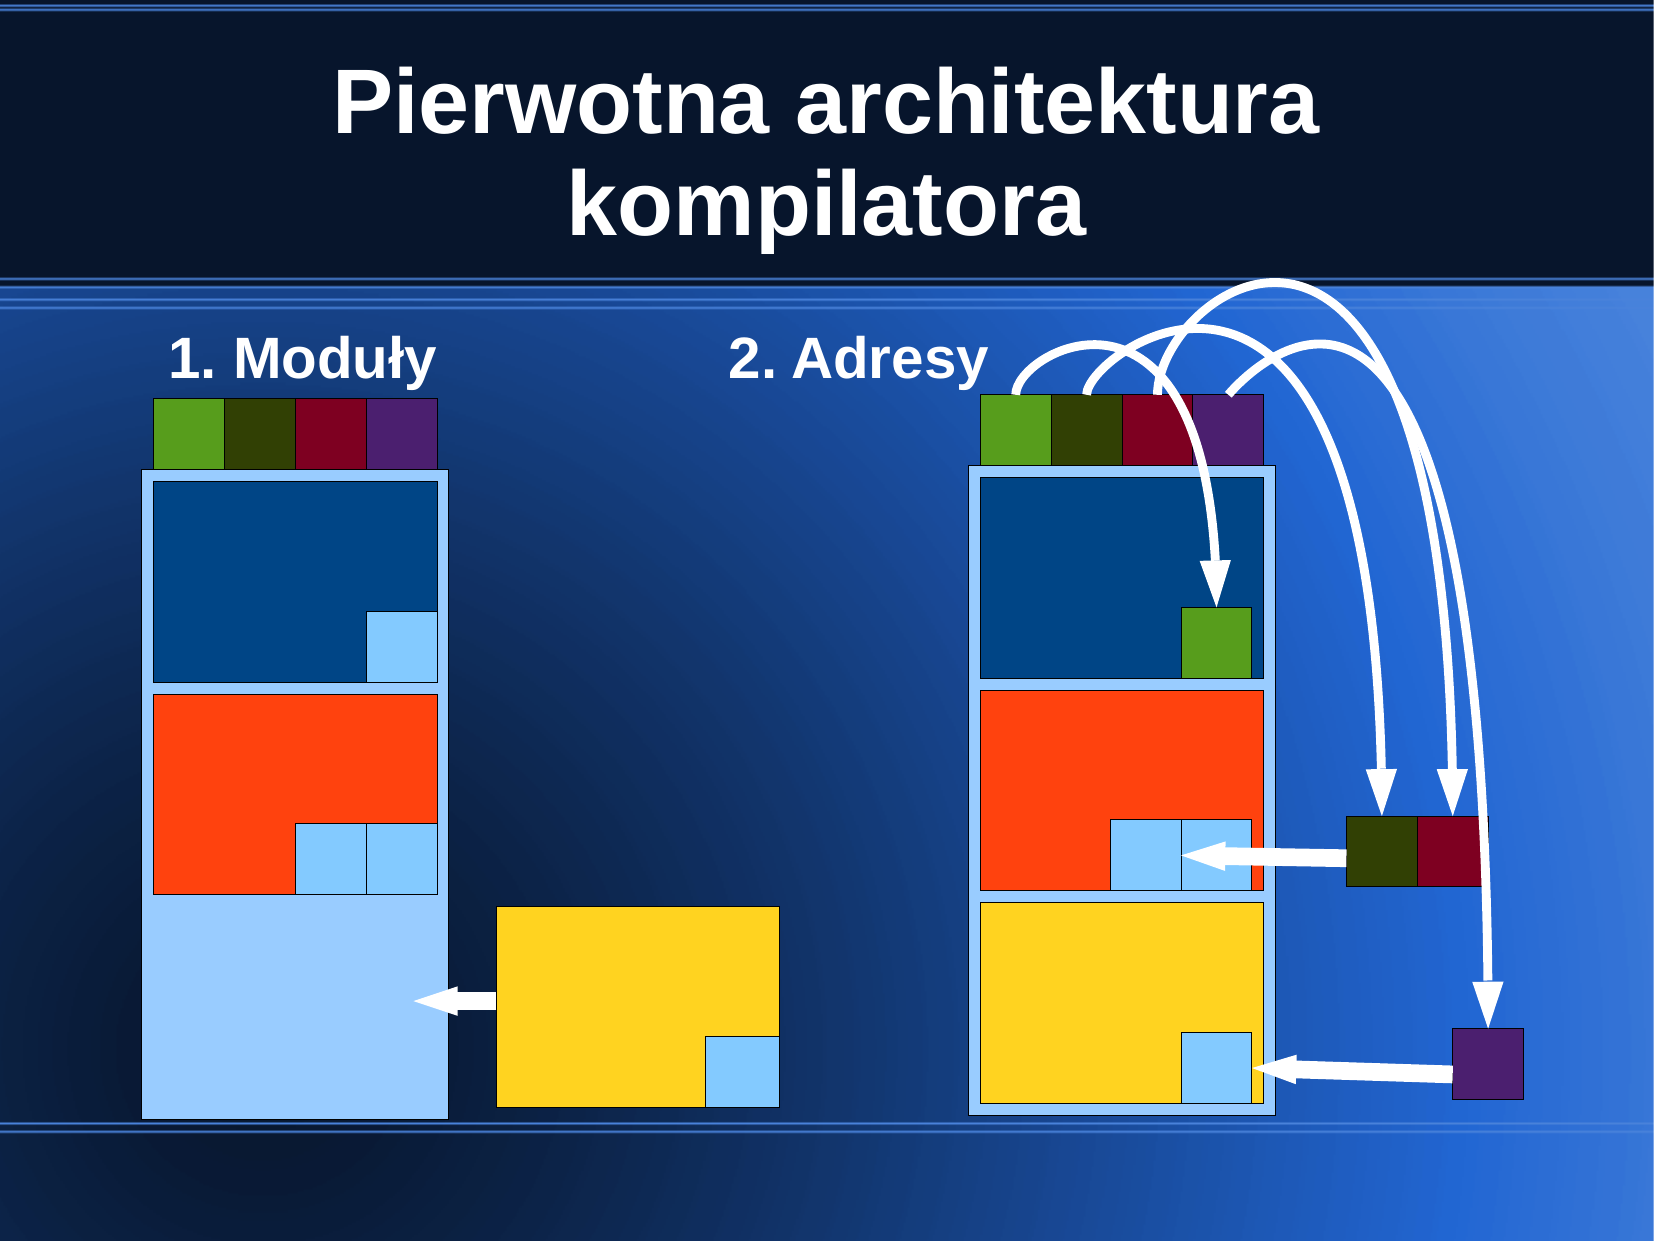

# Pierwotna architektura kompilatora
1. Moduły 2. Adresy